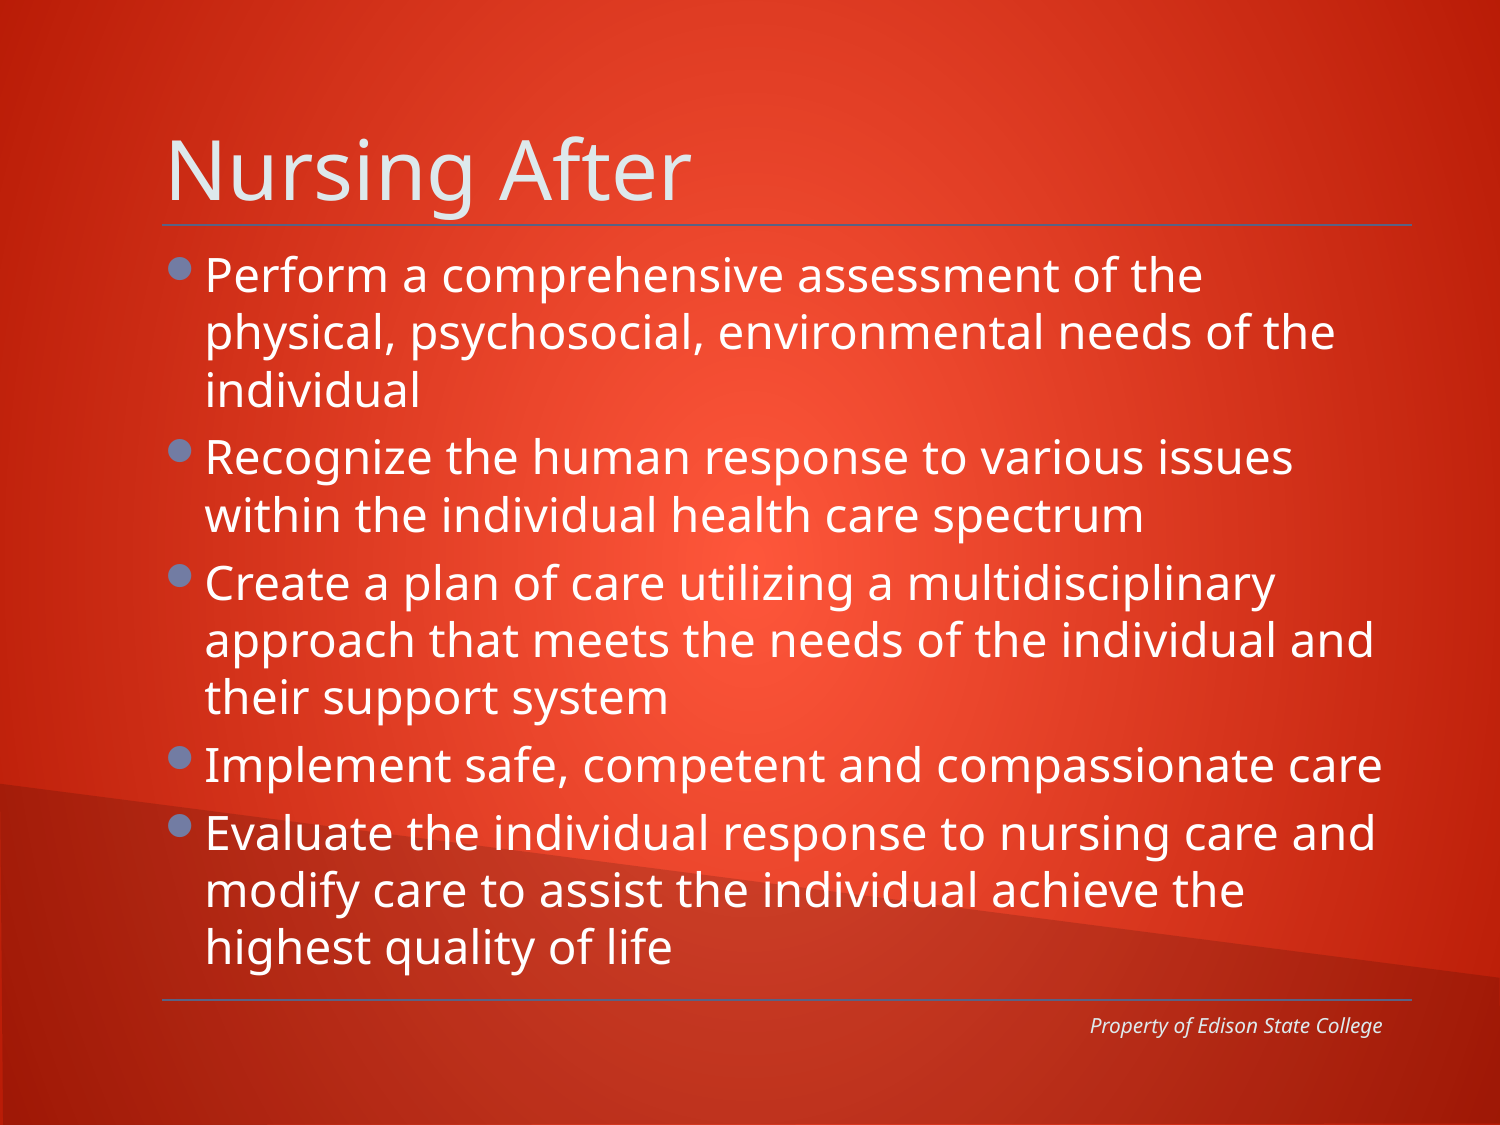

# Nursing After
Perform a comprehensive assessment of the physical, psychosocial, environmental needs of the individual
Recognize the human response to various issues within the individual health care spectrum
Create a plan of care utilizing a multidisciplinary approach that meets the needs of the individual and their support system
Implement safe, competent and compassionate care
Evaluate the individual response to nursing care and modify care to assist the individual achieve the highest quality of life
Property of Edison State College